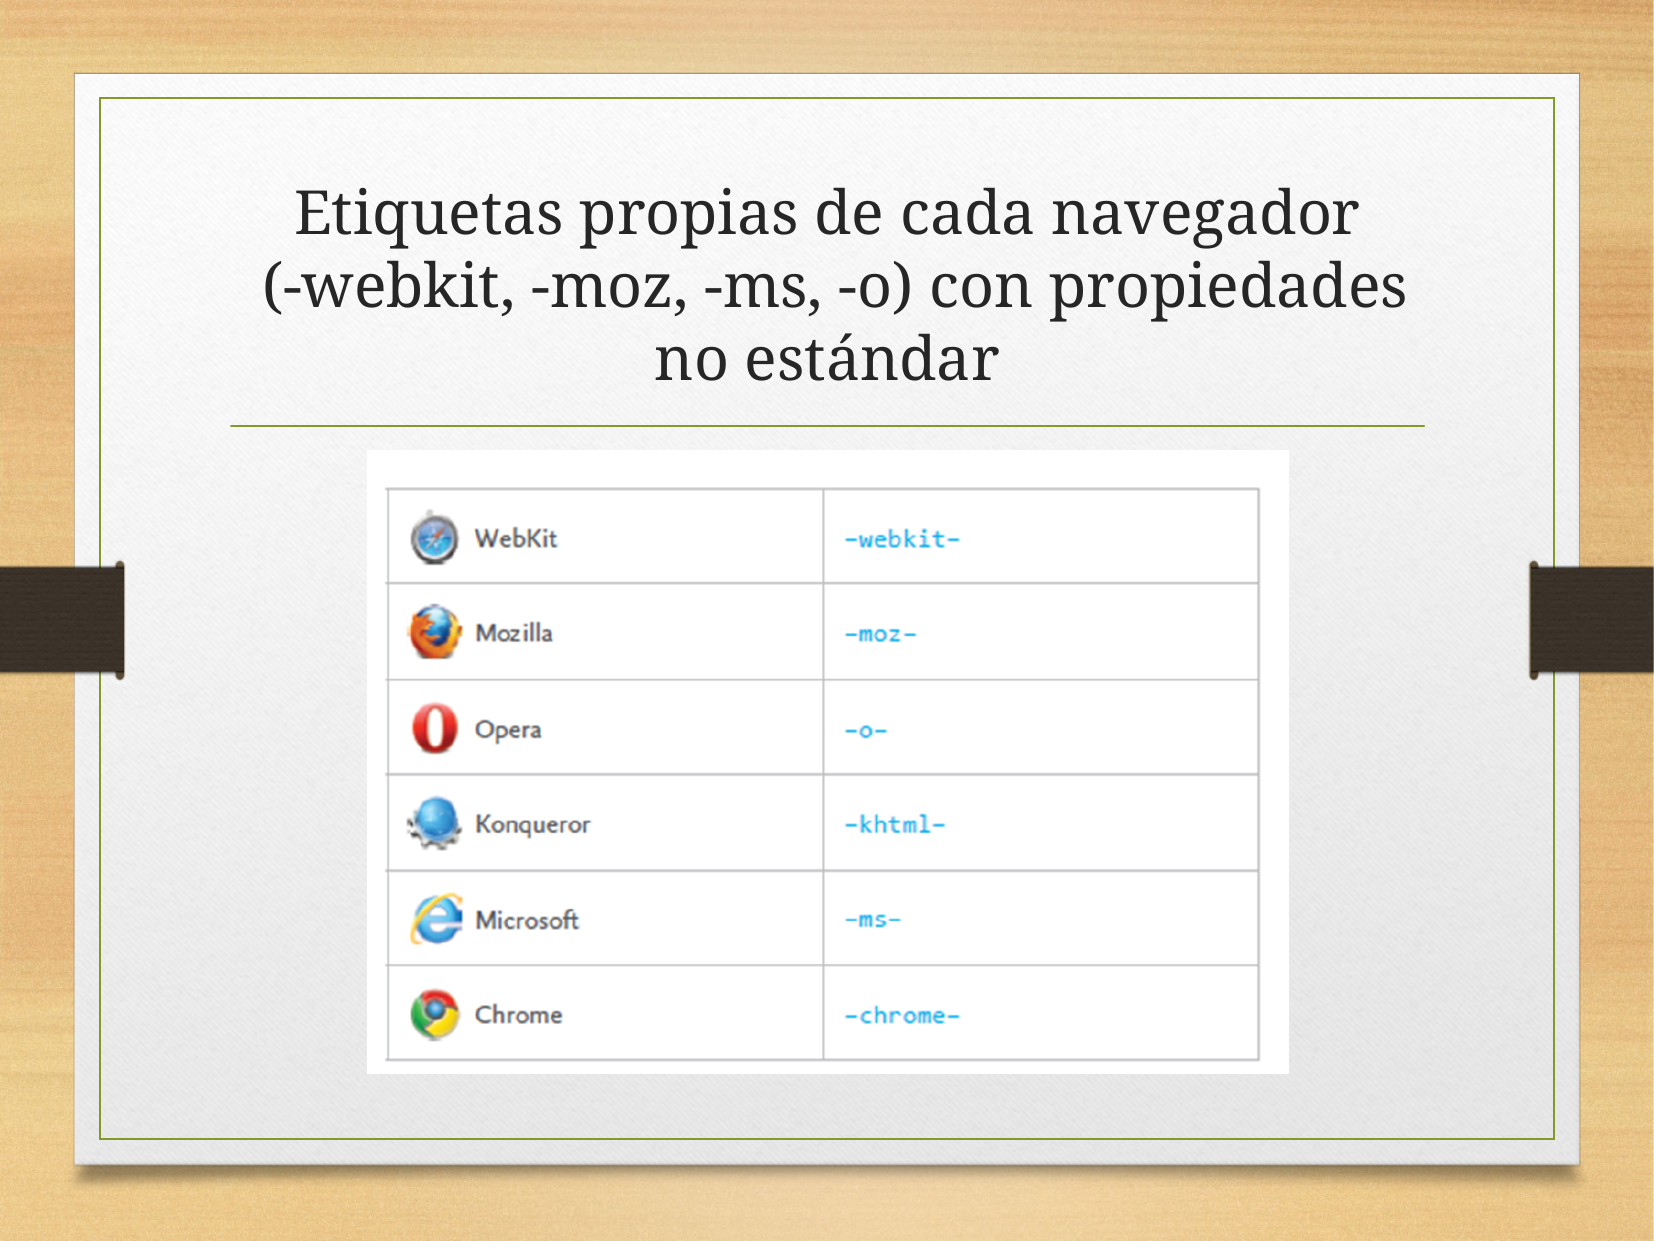

# Etiquetas propias de cada navegador (-webkit, -moz, -ms, -o) con propiedades no estándar